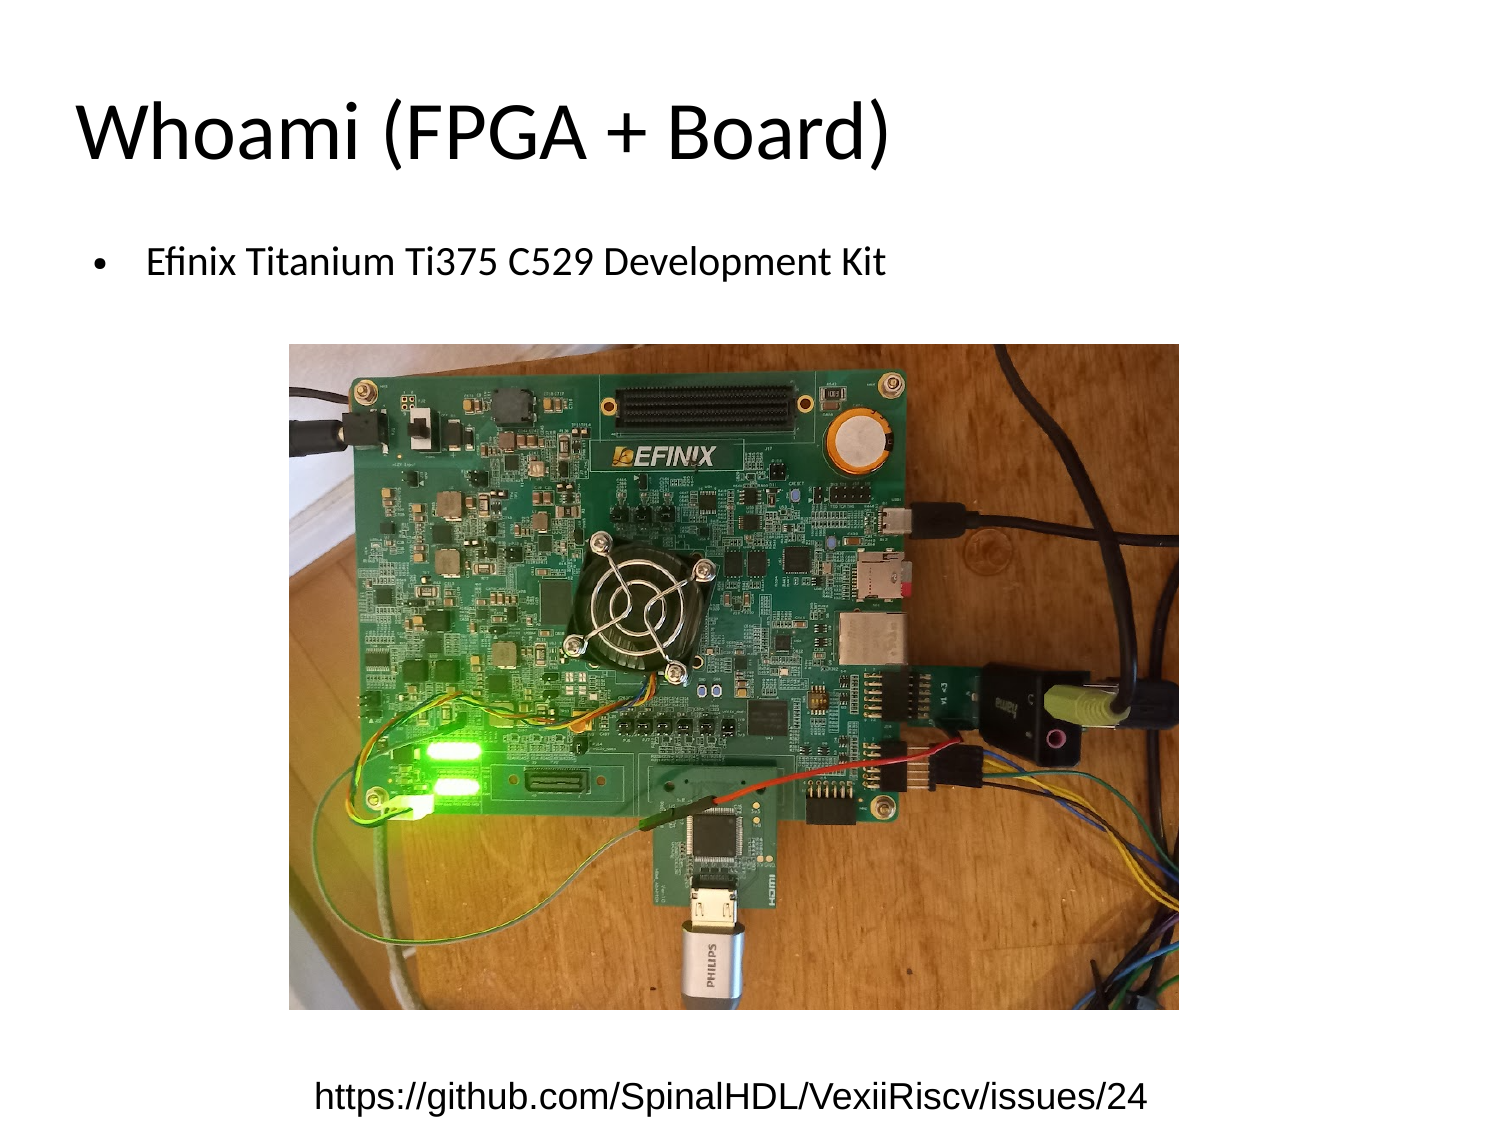

# Whoami (FPGA + Board)
Efinix Titanium Ti375 C529 Development Kit
https://github.com/SpinalHDL/VexiiRiscv/issues/24